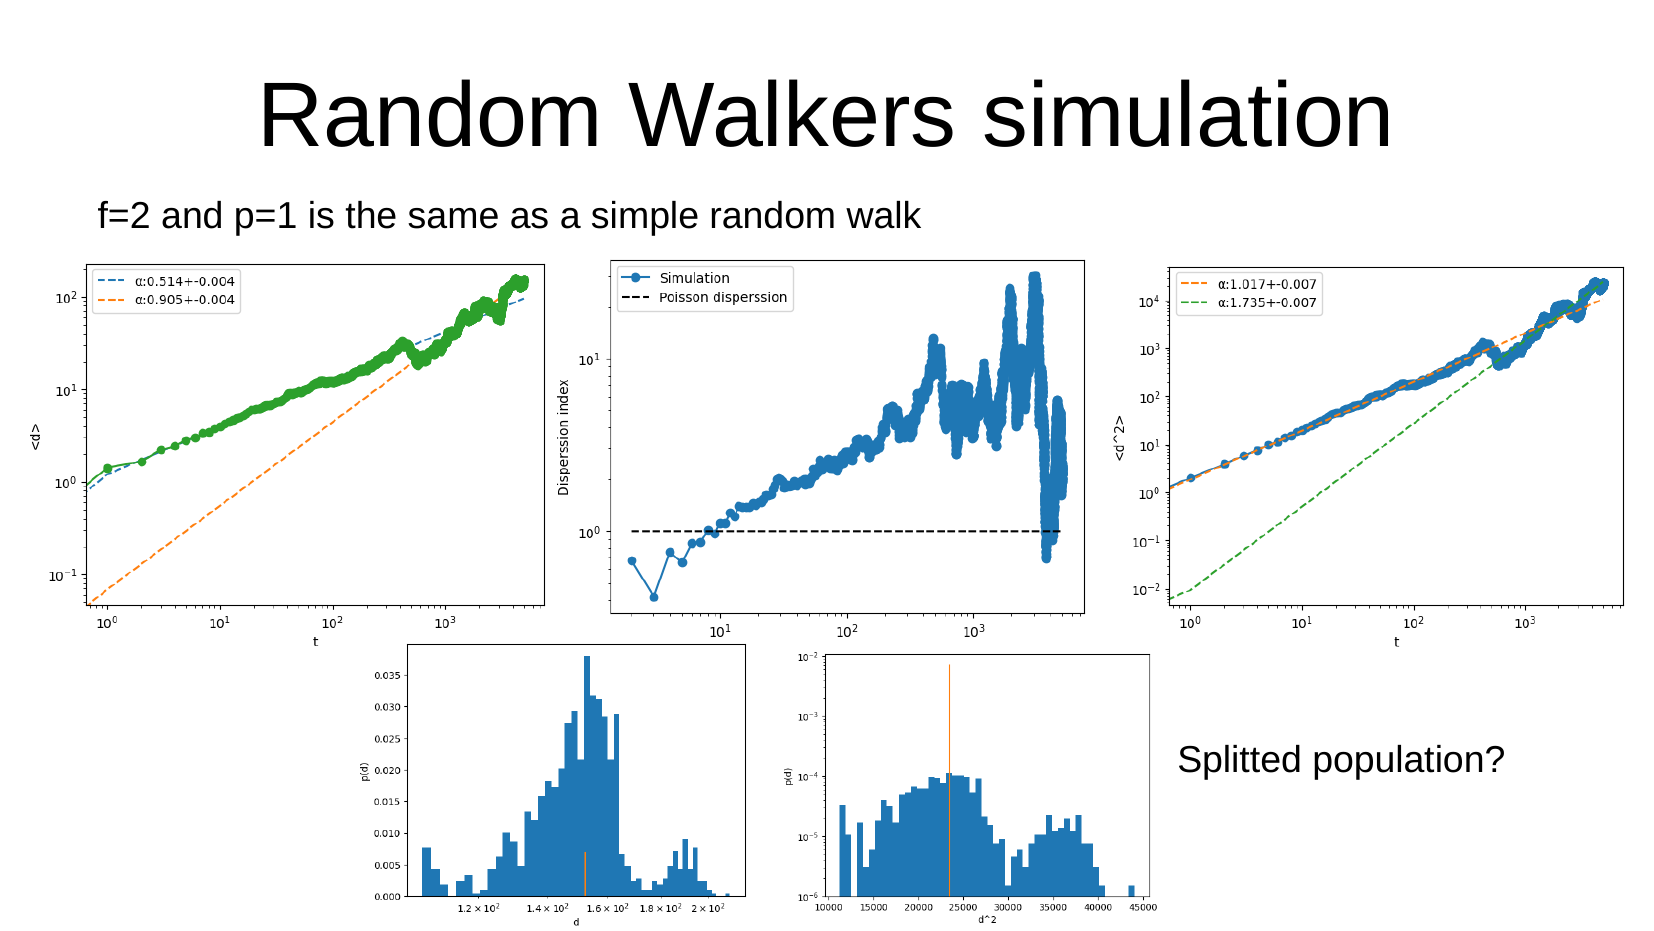

# Random Walkers simulation
f=2 and p=1 is the same as a simple random walk
Splitted population?